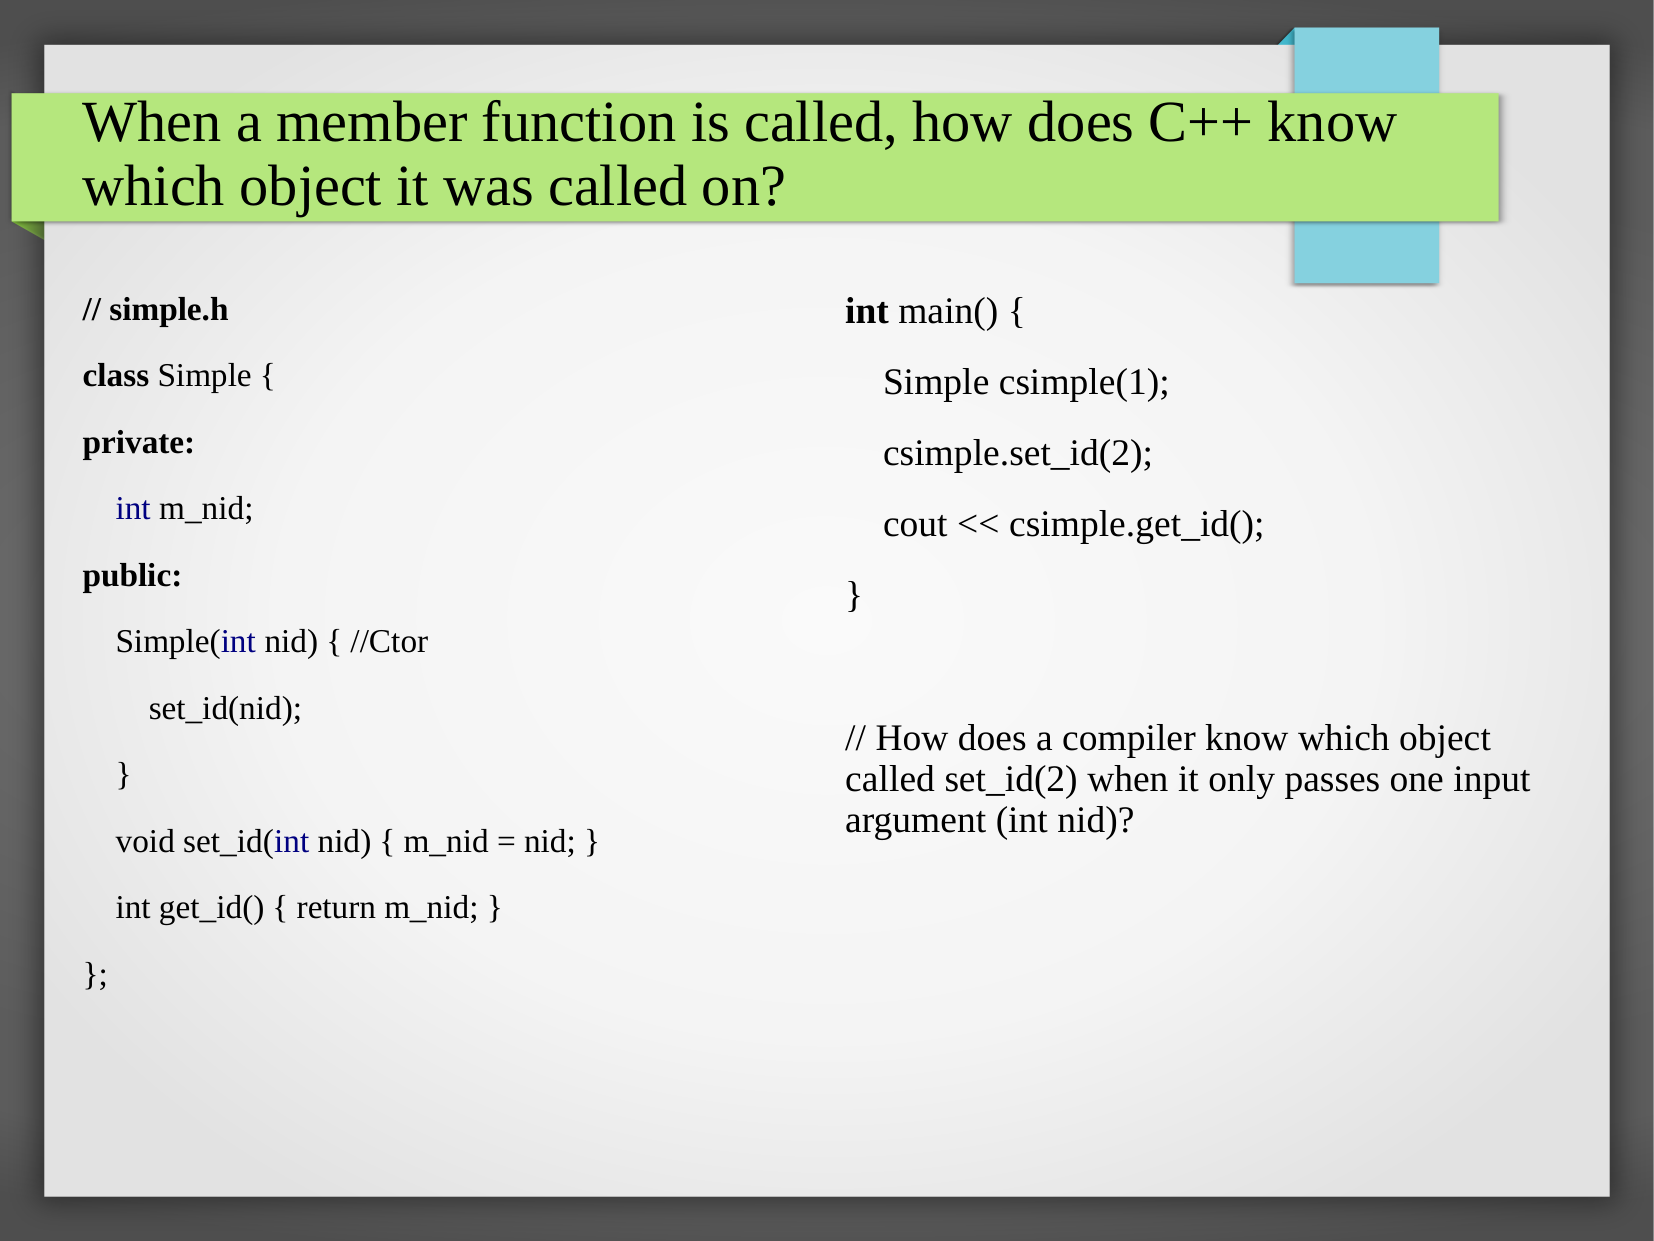

# When a member function is called, how does C++ know which object it was called on?
// simple.h
class Simple {
private:
 int m_nid;
public:
 Simple(int nid) { //Ctor
 set_id(nid);
 }
 void set_id(int nid) { m_nid = nid; }
 int get_id() { return m_nid; }
};
int main() {
 Simple csimple(1);
 csimple.set_id(2);
 cout << csimple.get_id();
}
// How does a compiler know which object called set_id(2) when it only passes one input argument (int nid)?